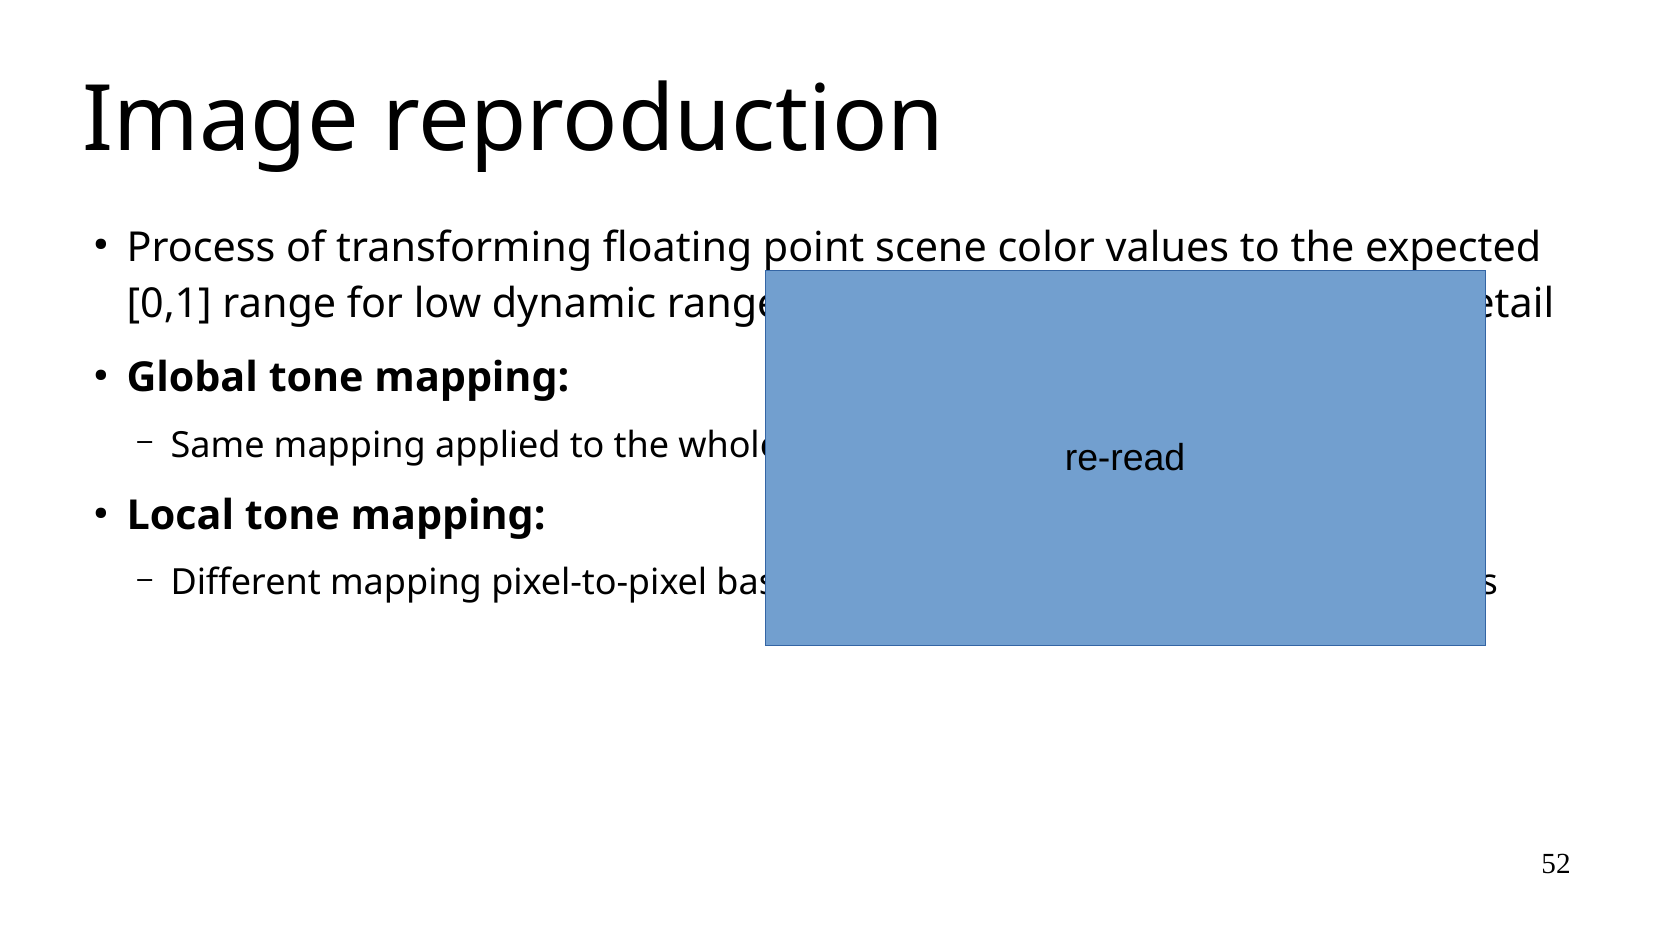

# Image reproduction
Process of transforming floating point scene color values to the expected [0,1] range for low dynamic range display without loosing too much detail
Global tone mapping:
Same mapping applied to the whole image → tone reproduction transform
Local tone mapping:
Different mapping pixel-to-pixel based on surrounding pixels and other factors
re-read
52